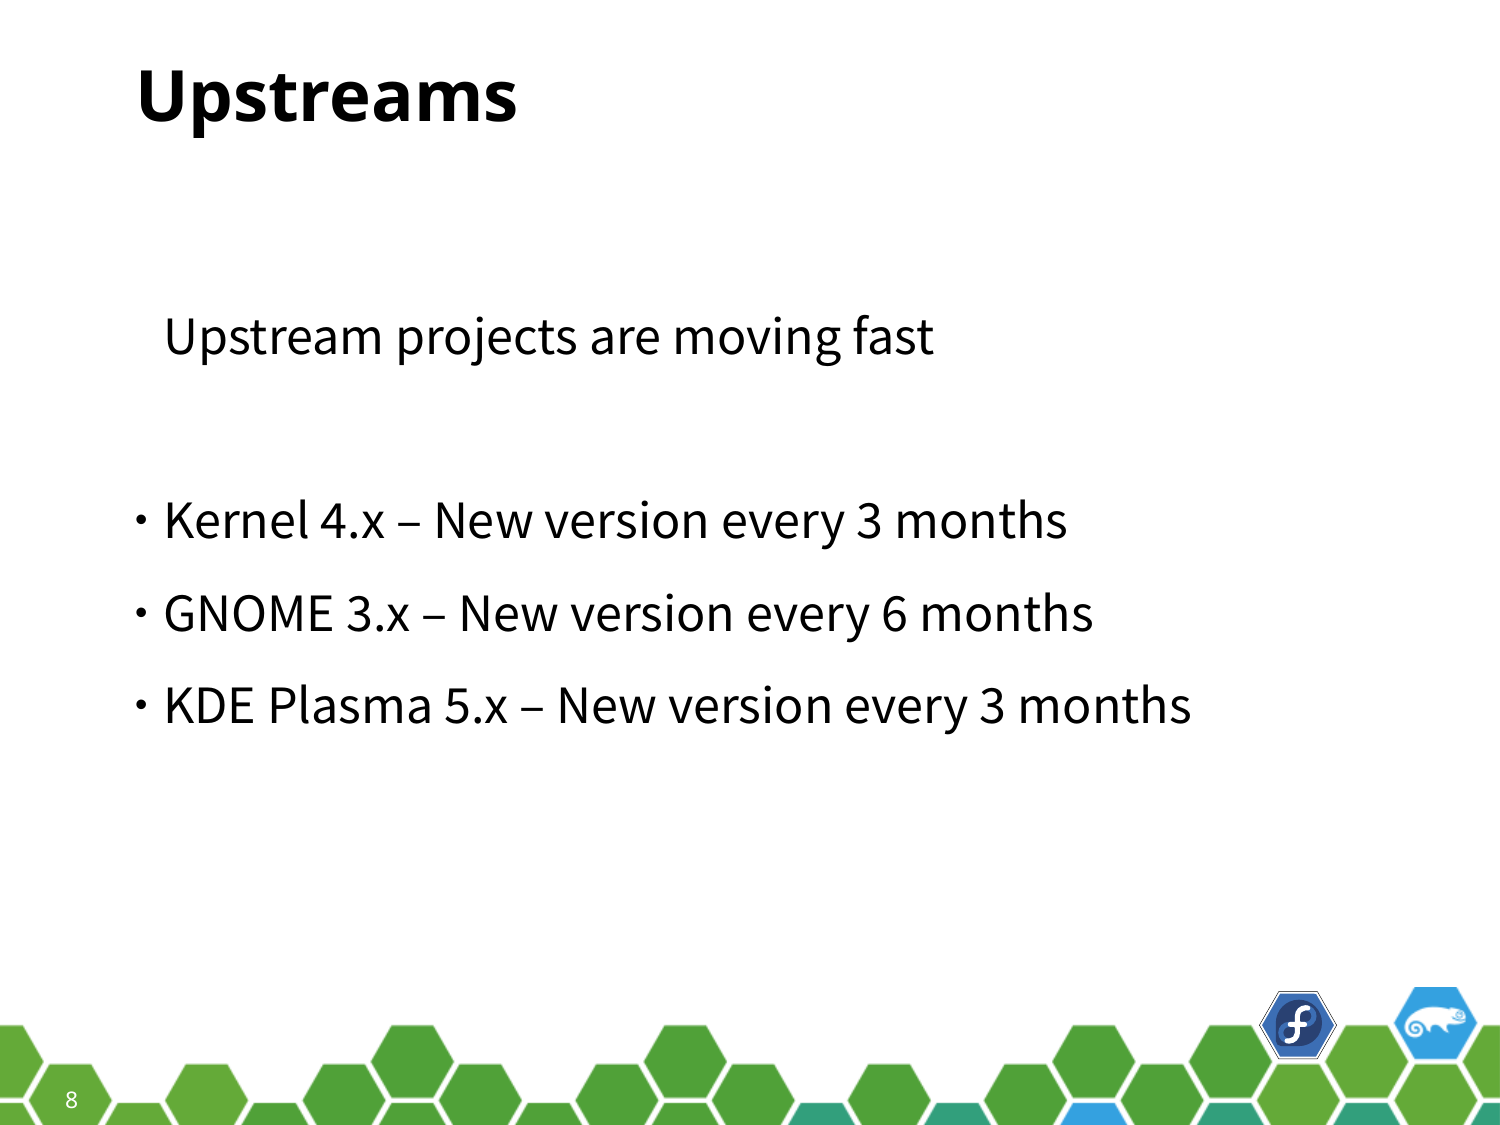

# Upstreams
Upstream projects are moving fast
Kernel 4.x – New version every 3 months
GNOME 3.x – New version every 6 months
KDE Plasma 5.x – New version every 3 months